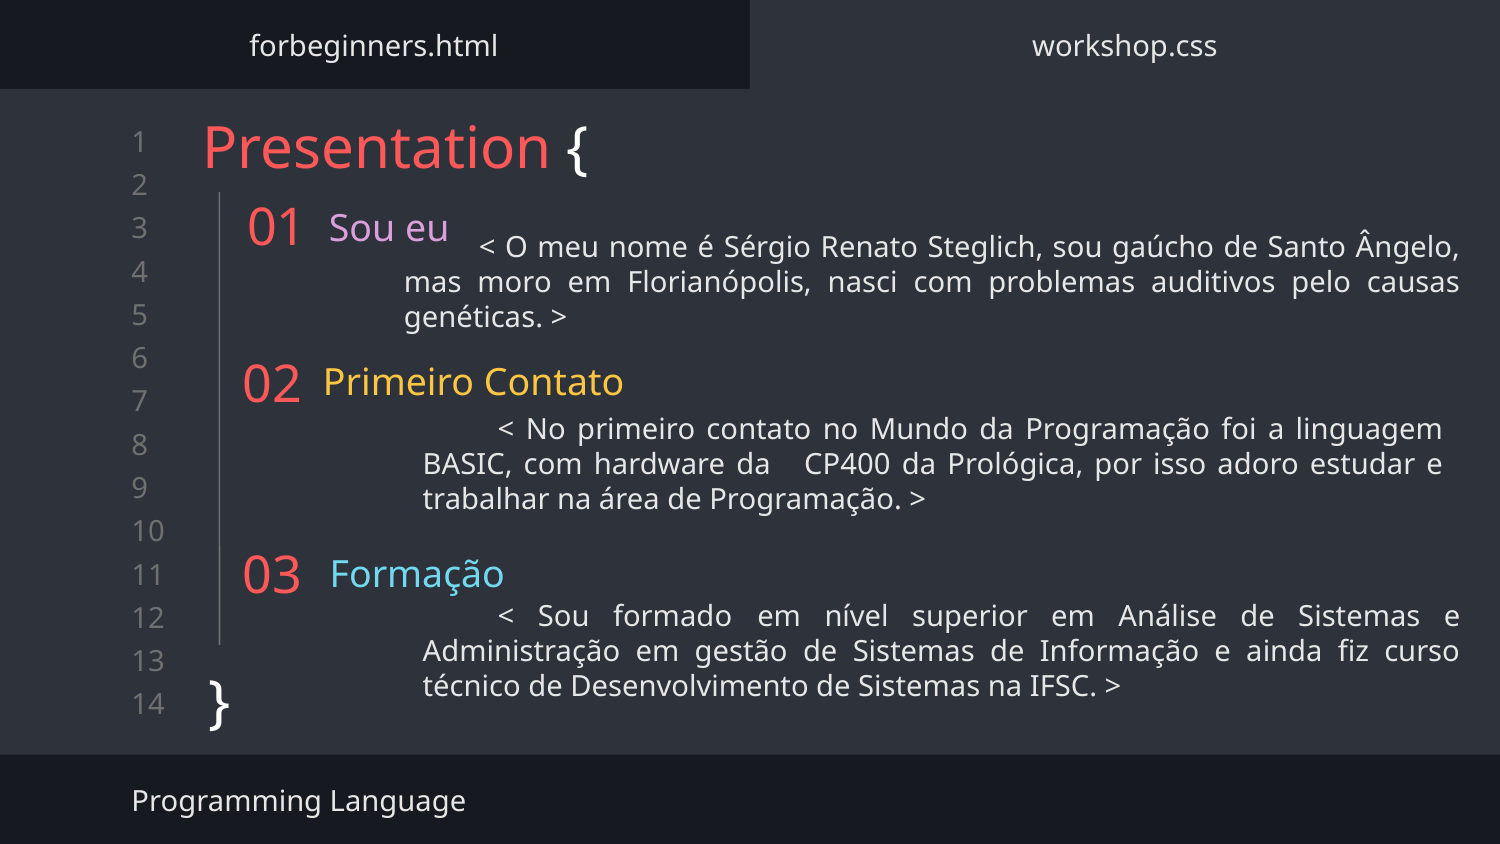

forbeginners.html
workshop.css
Presentation {
}
# 01
< O meu nome é Sérgio Renato Steglich, sou gaúcho de Santo Ângelo, mas moro em Florianópolis, nasci com problemas auditivos pelo causas genéticas. >
Sou eu
Primeiro Contato
02
< No primeiro contato no Mundo da Programação foi a linguagem BASIC, com hardware da CP400 da Prológica, por isso adoro estudar e trabalhar na área de Programação. >
03
Formação
< Sou formado em nível superior em Análise de Sistemas e Administração em gestão de Sistemas de Informação e ainda fiz curso técnico de Desenvolvimento de Sistemas na IFSC. >
Programming Language